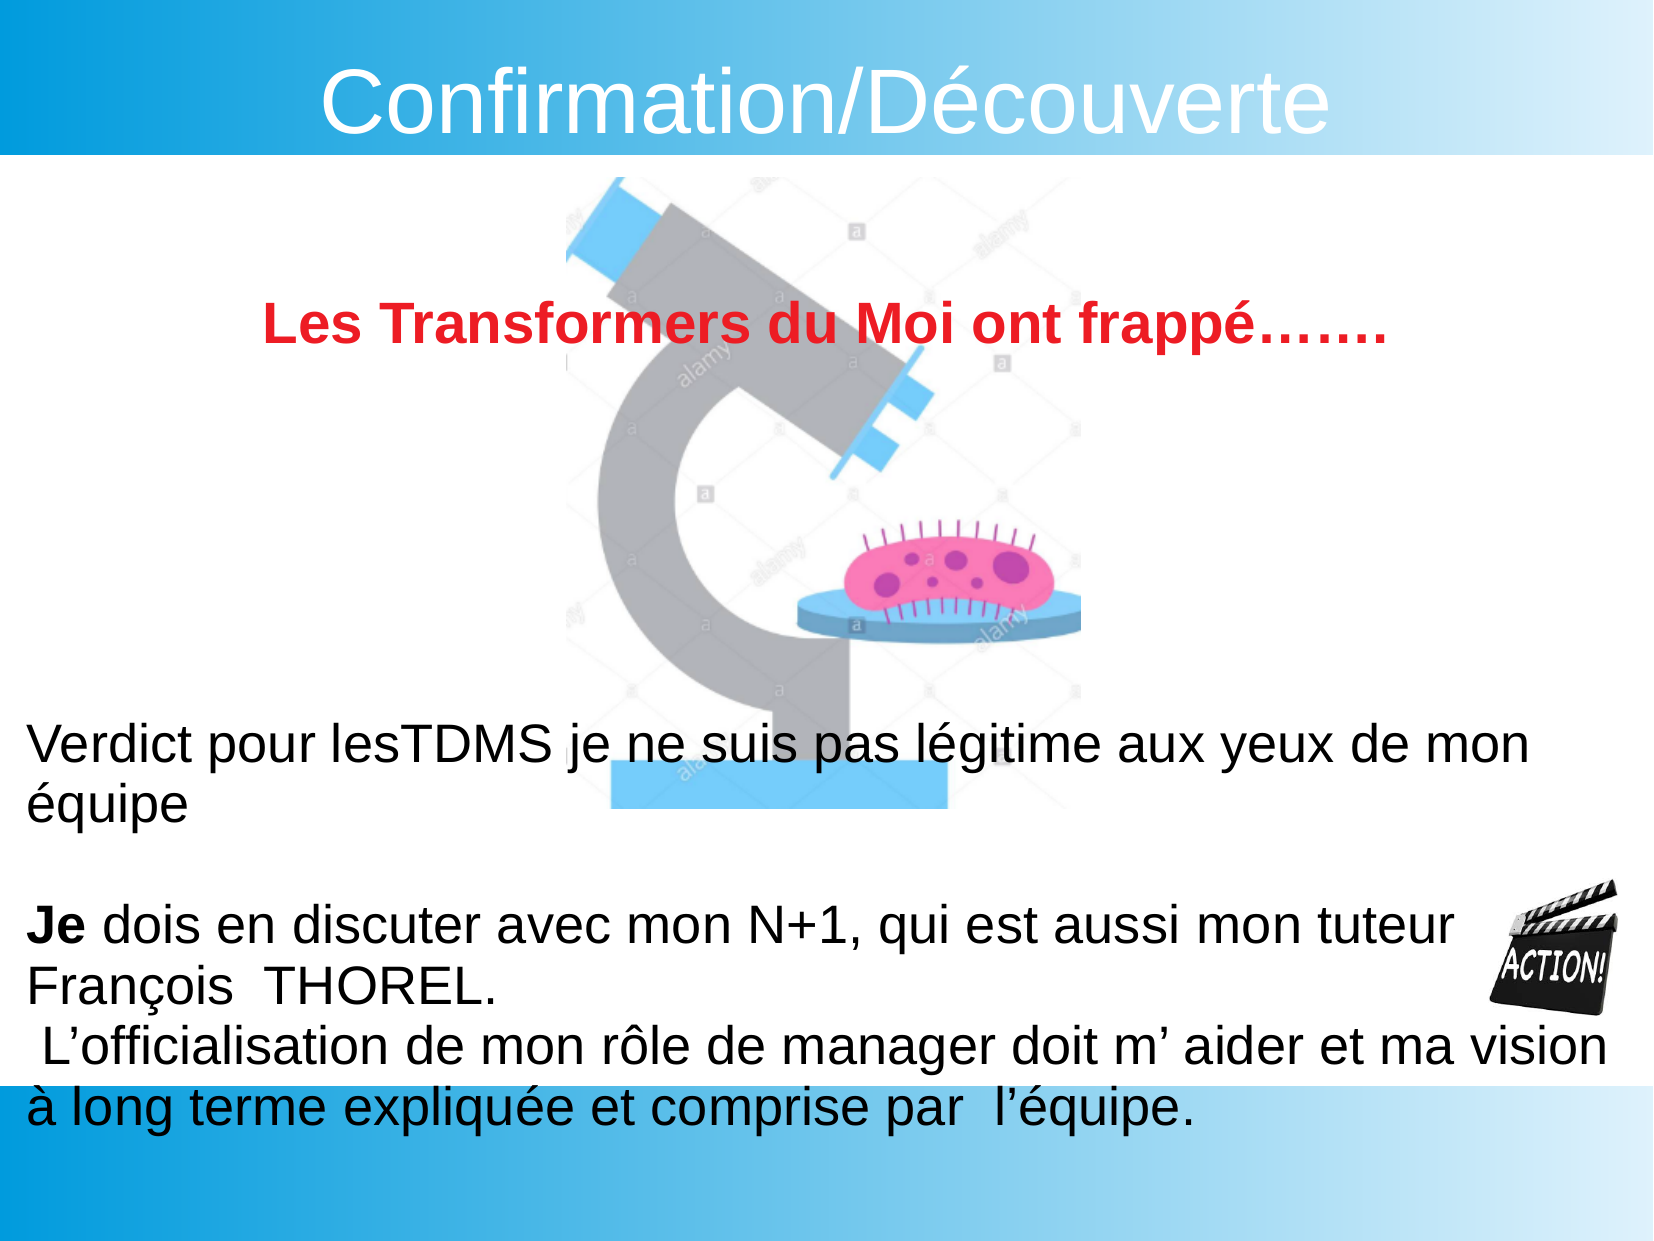

# Confirmation/Découverte
Les Transformers du Moi ont frappé…….
Verdict pour lesTDMS je ne suis pas légitime aux yeux de mon équipe
Je dois en discuter avec mon N+1, qui est aussi mon tuteur François THOREL.
 L’officialisation de mon rôle de manager doit m’ aider et ma vision à long terme expliquée et comprise par l’équipe.